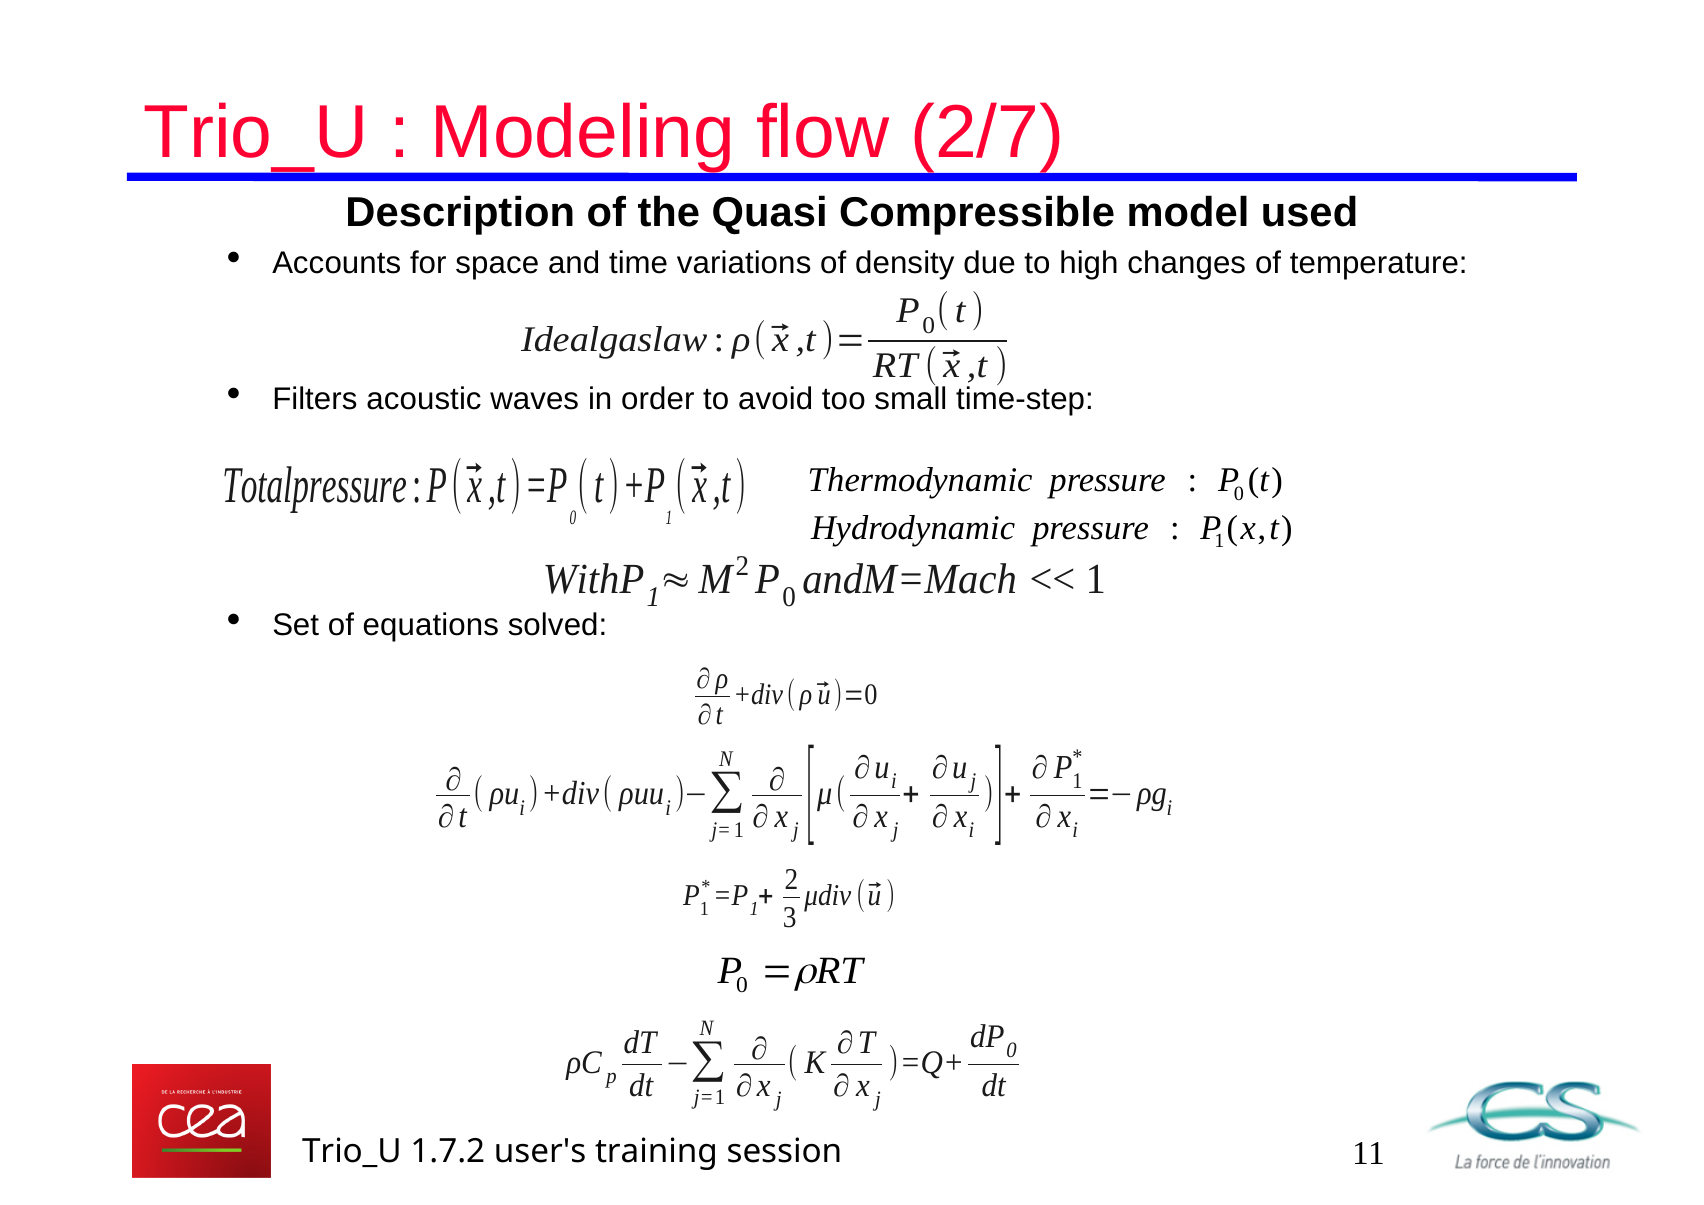

# Trio_U : Modeling flow (2/7)
Description of the Quasi Compressible model used
Accounts for space and time variations of density due to high changes of temperature:
Filters acoustic waves in order to avoid too small time-step:
Set of equations solved:
Trio_U 1.7.2 user's training session
11